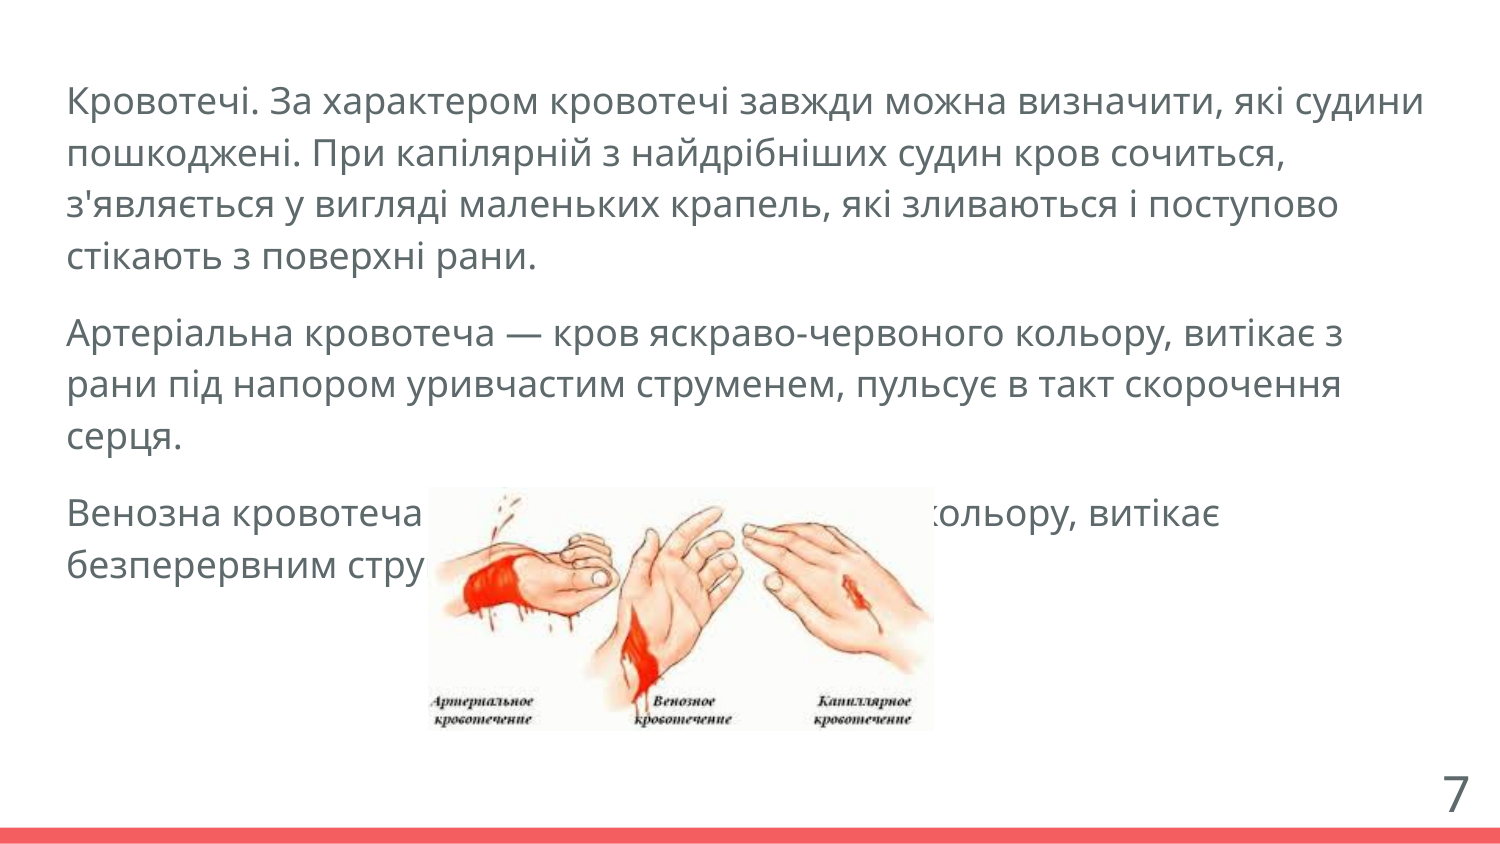

# Кровотечі. За характером кровотечі завжди можна визначити, які судини пошкоджені. При капілярній з найдрібніших судин кров сочиться, з'являється у вигляді маленьких крапель, які зливаються і поступово стікають з поверхні рани.
Артеріальна кровотеча — кров яскраво-червоного кольору, витікає з рани під напором уривчастим струменем, пульсує в такт скорочення серця.
Венозна кровотеча — кров темно-вишневого кольору, витікає безперервним струменем.